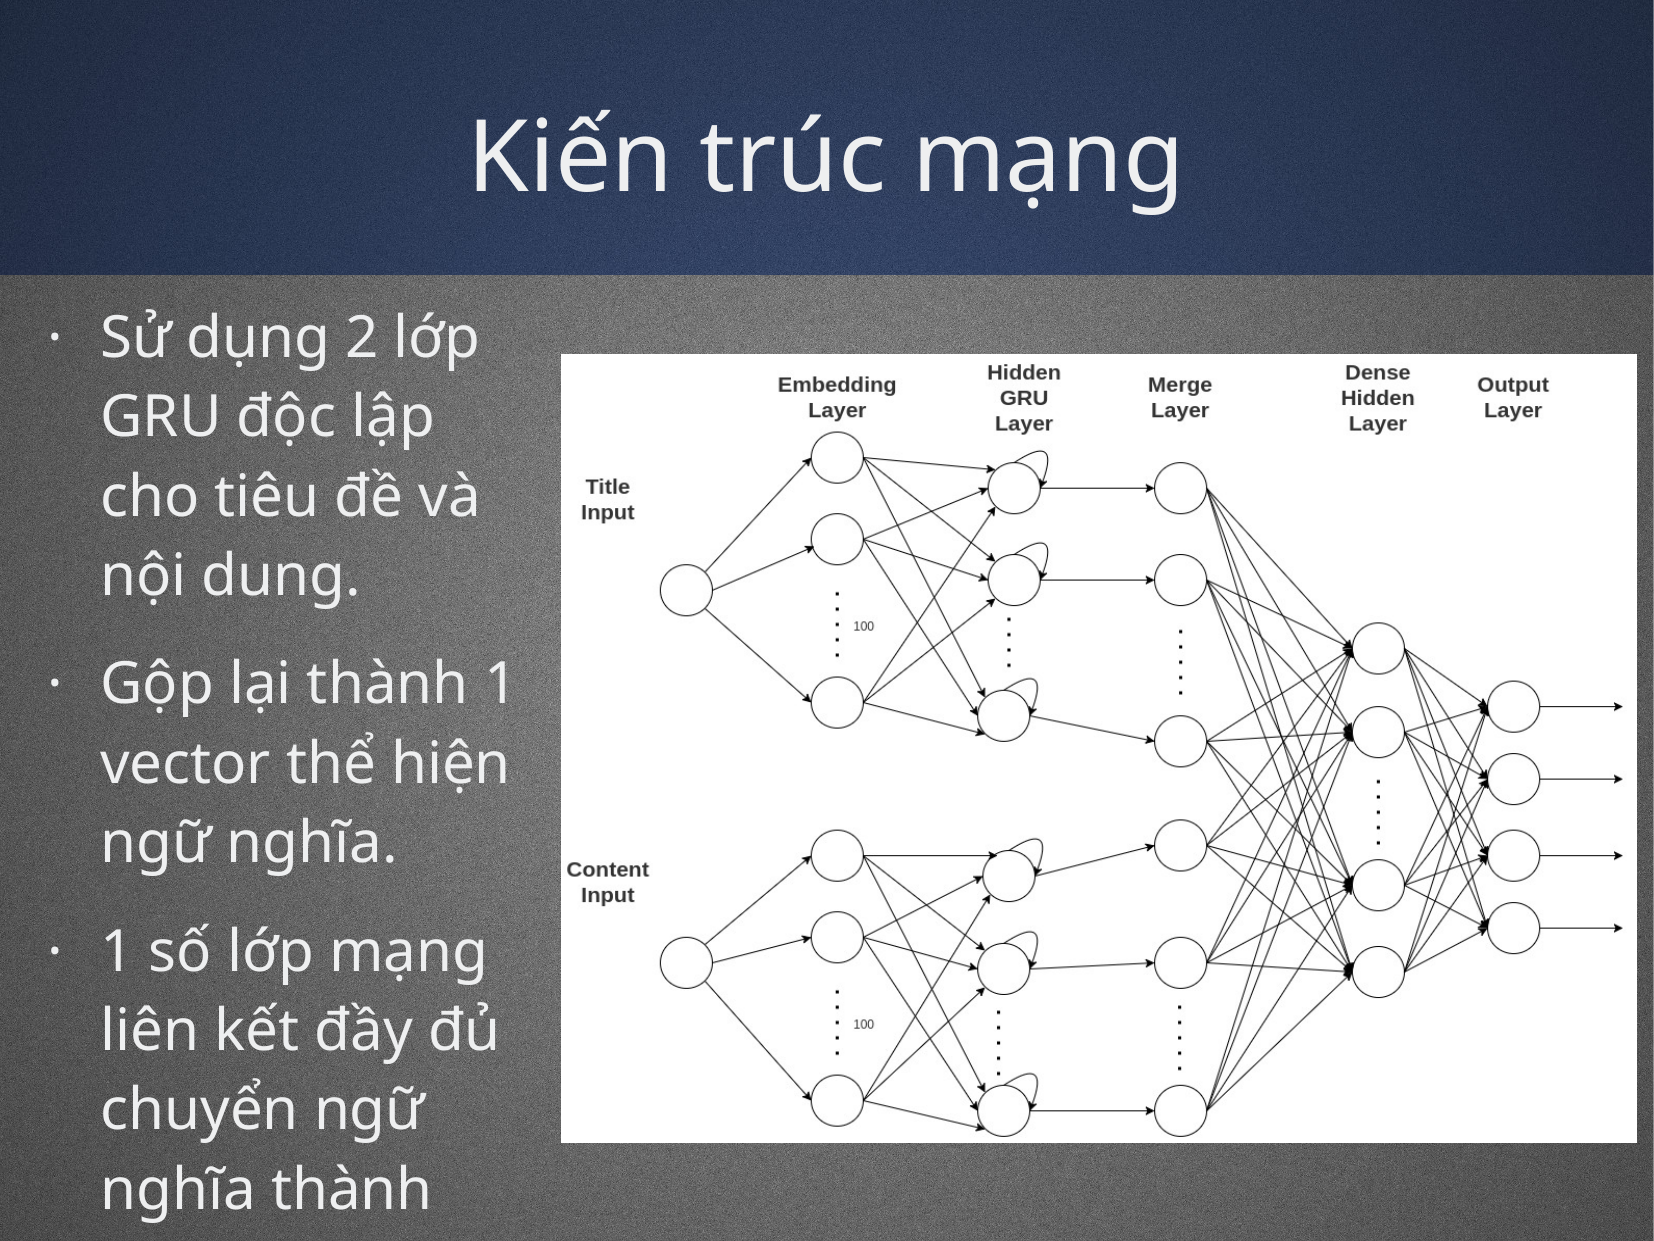

# Kiến trúc mạng
Sử dụng 2 lớp GRU độc lập cho tiêu đề và nội dung.
Gộp lại thành 1 vector thể hiện ngữ nghĩa.
1 số lớp mạng liên kết đầy đủ chuyển ngữ nghĩa thành phân loại.